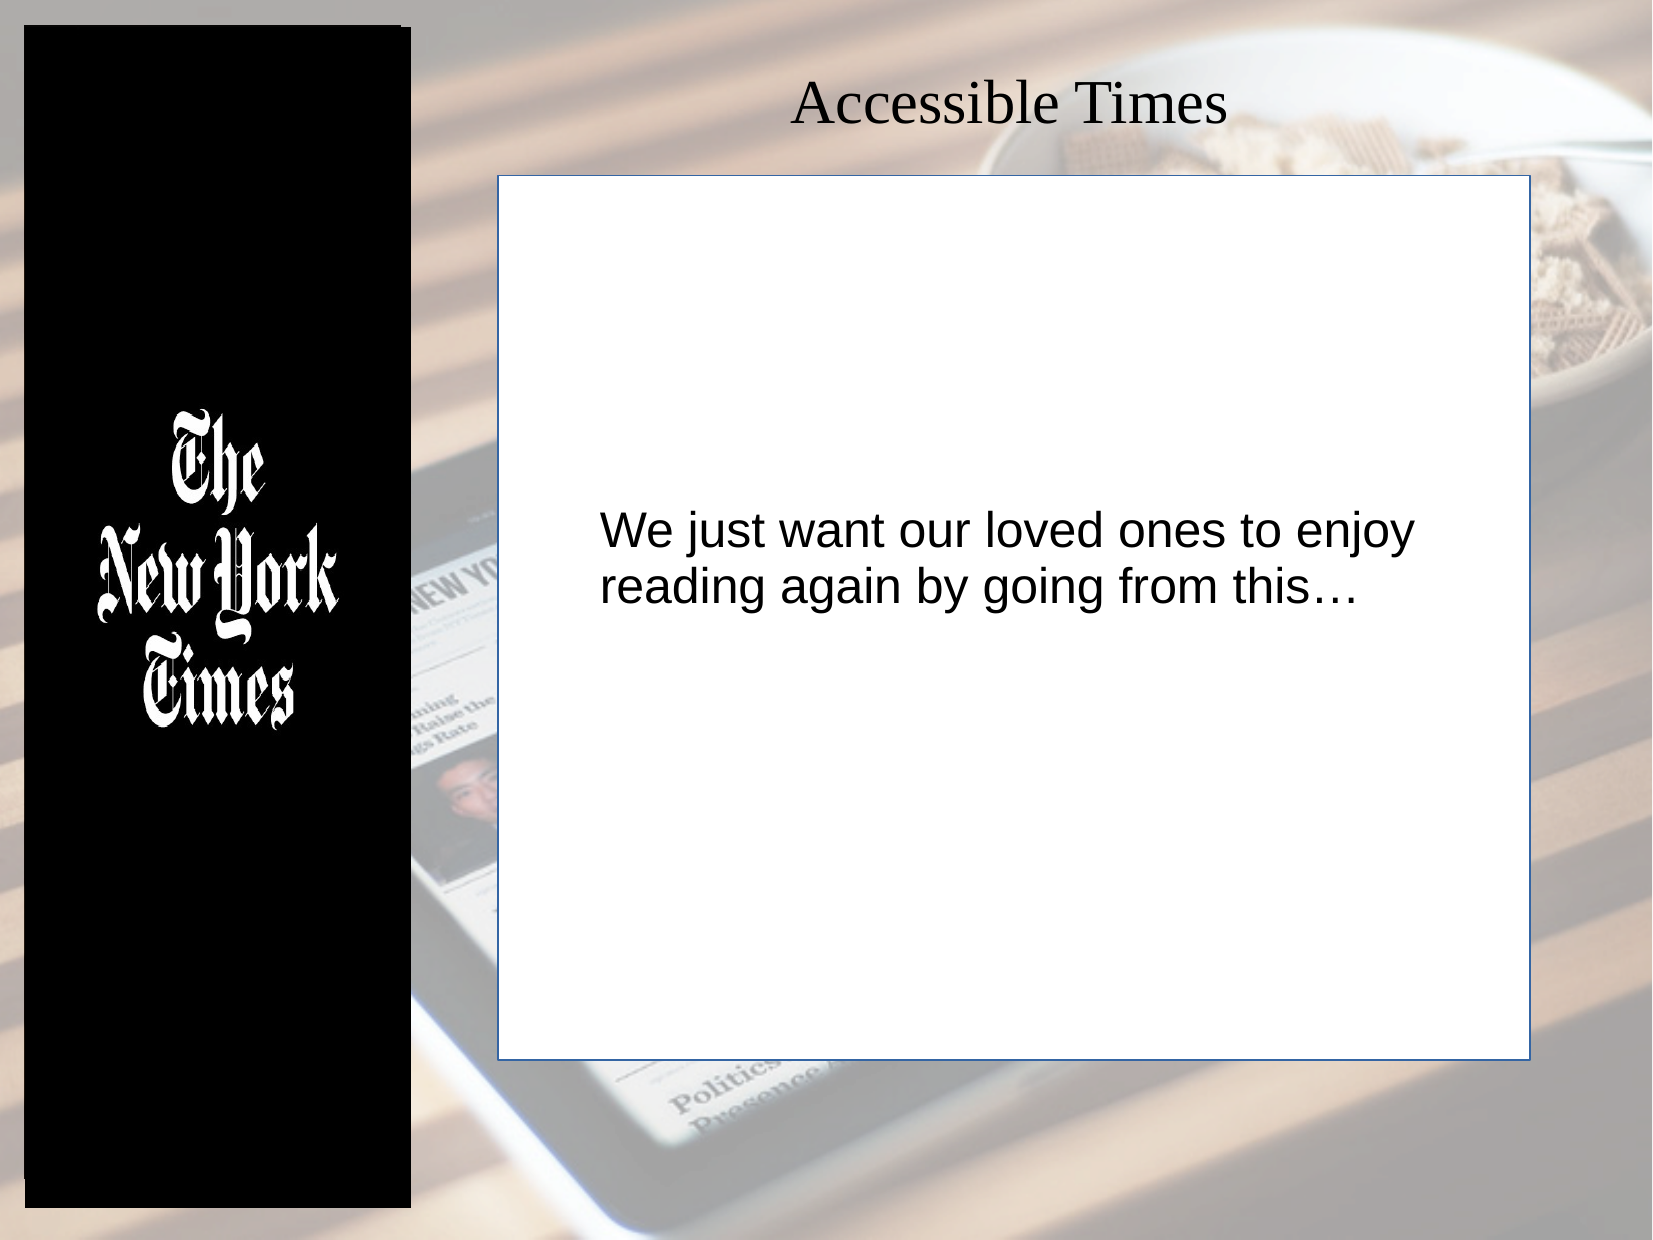

Accessible Times
We just want our loved ones to enjoy
reading again by going from this…